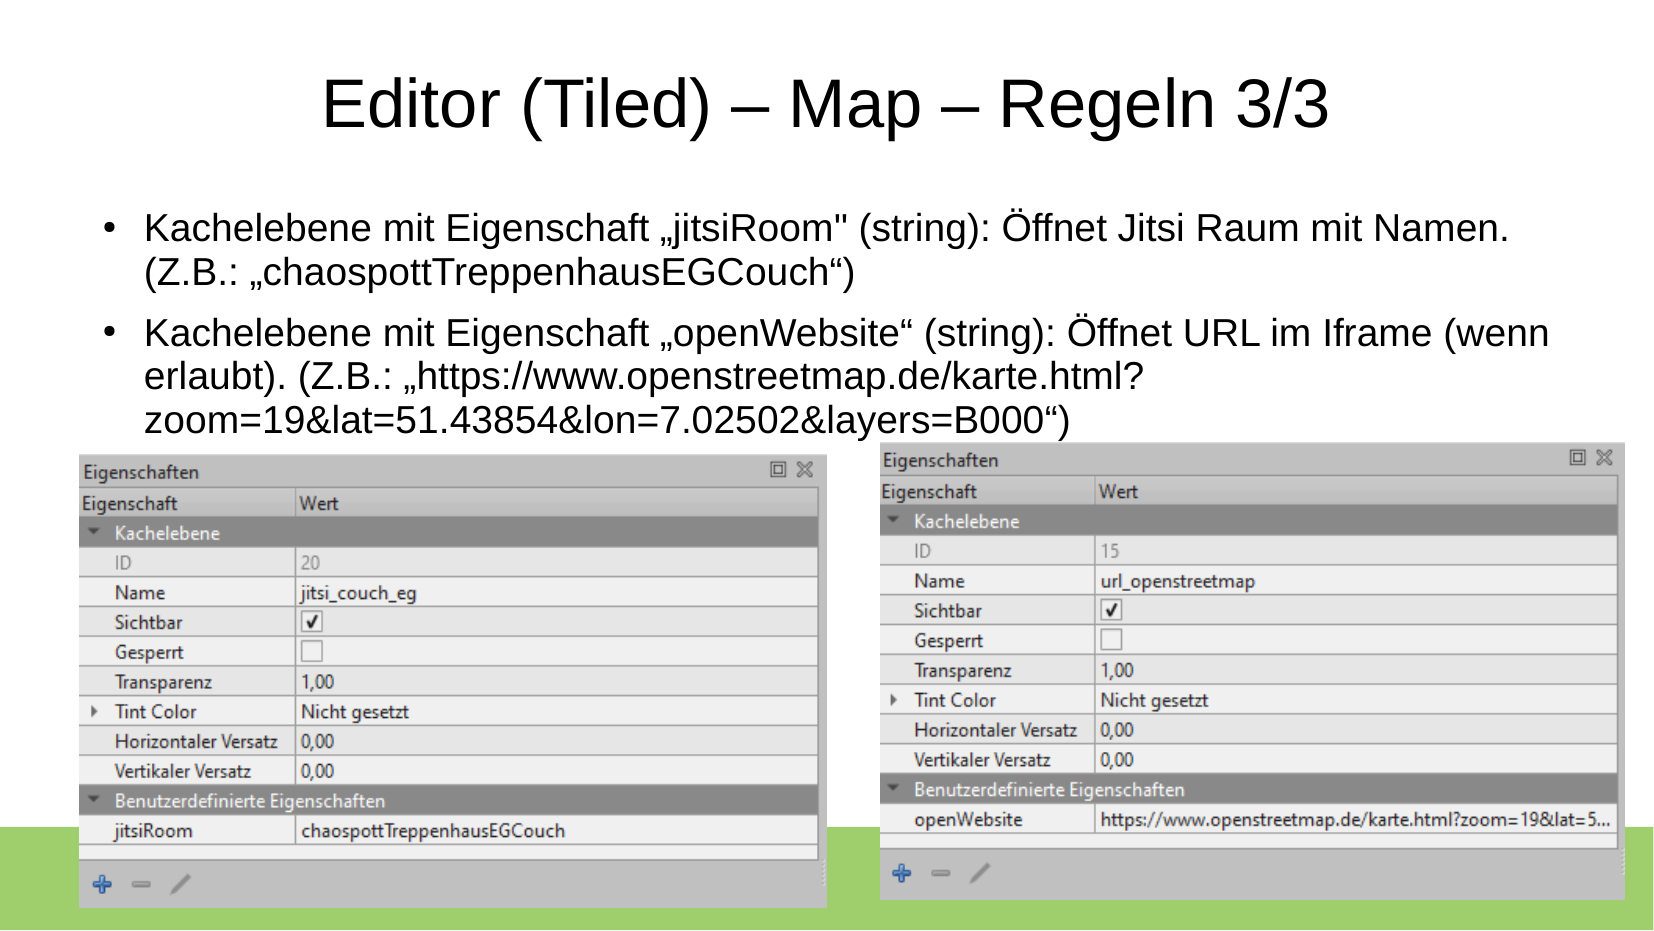

# Editor (Tiled) – Map – Regeln 3/3
Kachelebene mit Eigenschaft „jitsiRoom" (string): Öffnet Jitsi Raum mit Namen. (Z.B.: „chaospottTreppenhausEGCouch“)
Kachelebene mit Eigenschaft „openWebsite“ (string): Öffnet URL im Iframe (wenn erlaubt). (Z.B.: „https://www.openstreetmap.de/karte.html?zoom=19&lat=51.43854&lon=7.02502&layers=B000“)